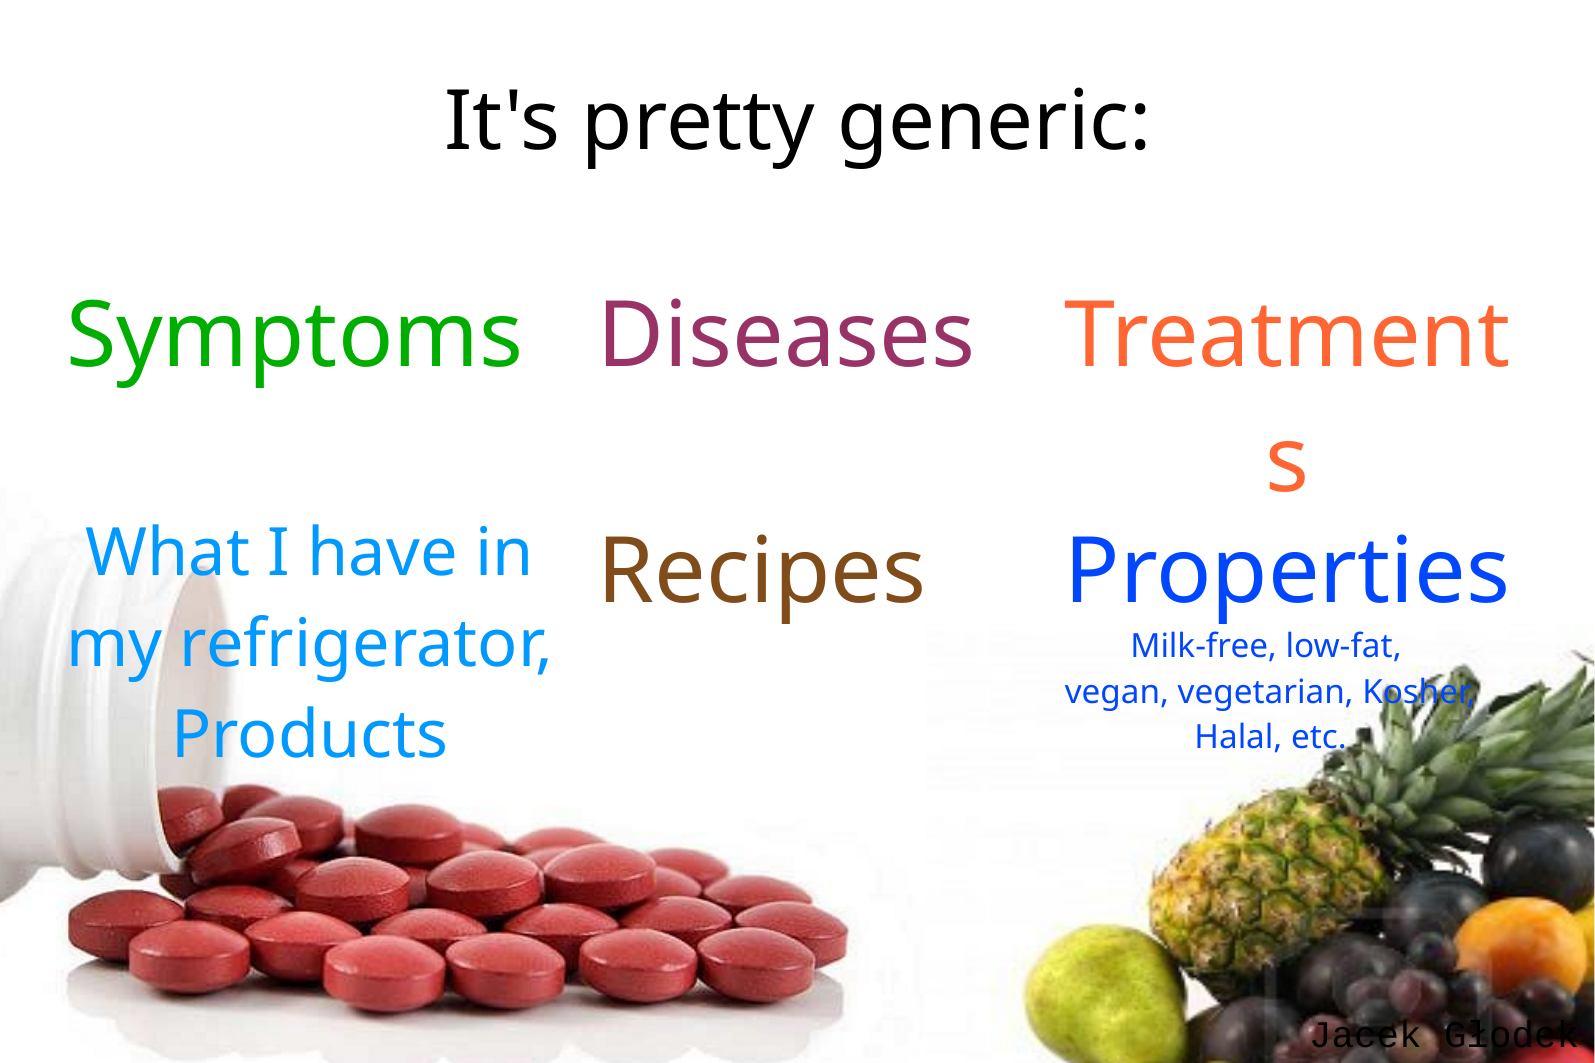

It's pretty generic:
Symptoms
Diseases
Treatments
What I have in my refrigerator,
Products
Recipes
Properties
Milk-free, low-fat,
vegan, vegetarian, Kosher,
Halal, etc.
Jacek Głodek